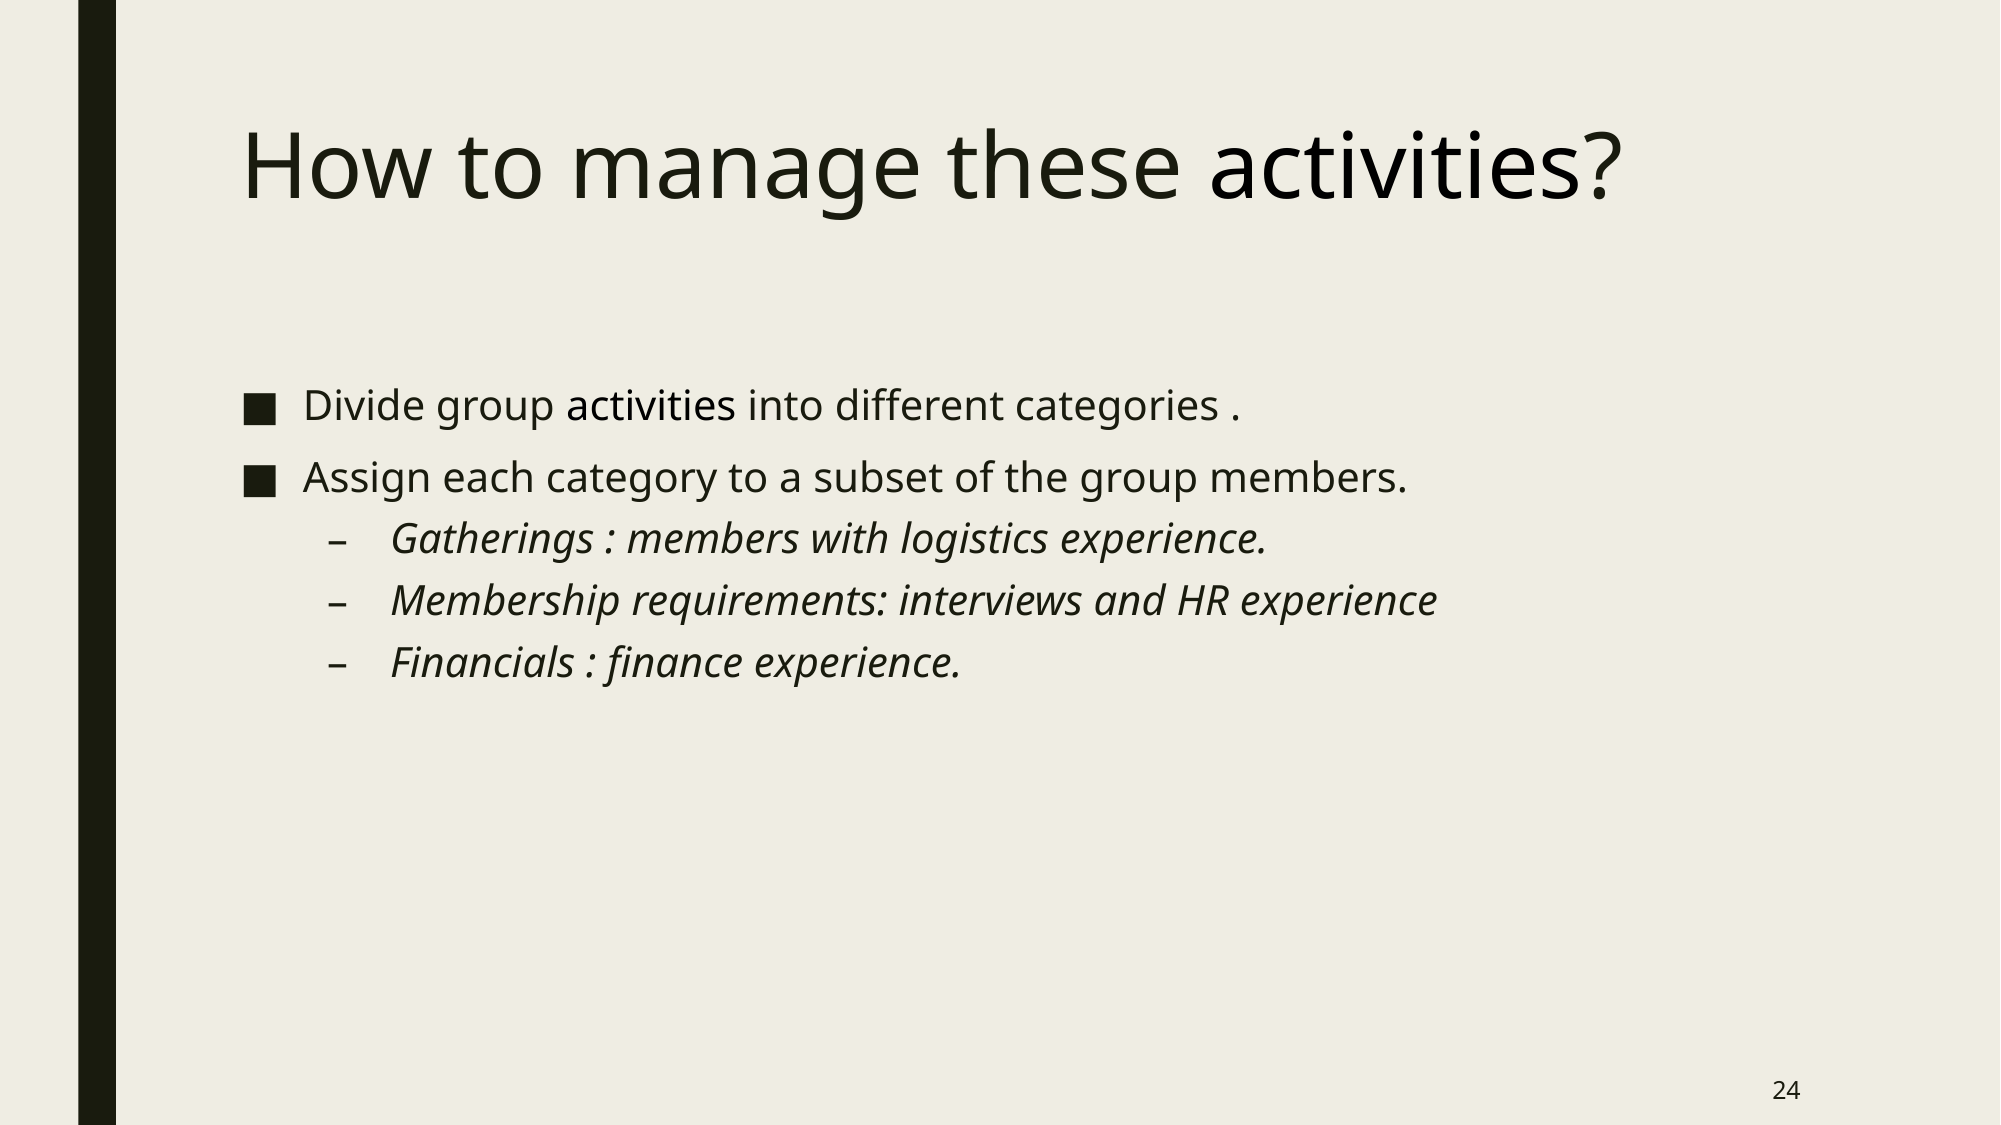

# How to manage these activities?
Divide group activities into different categories .
Assign each category to a subset of the group members.
Gatherings : members with logistics experience.
Membership requirements: interviews and HR experience
Financials : finance experience.